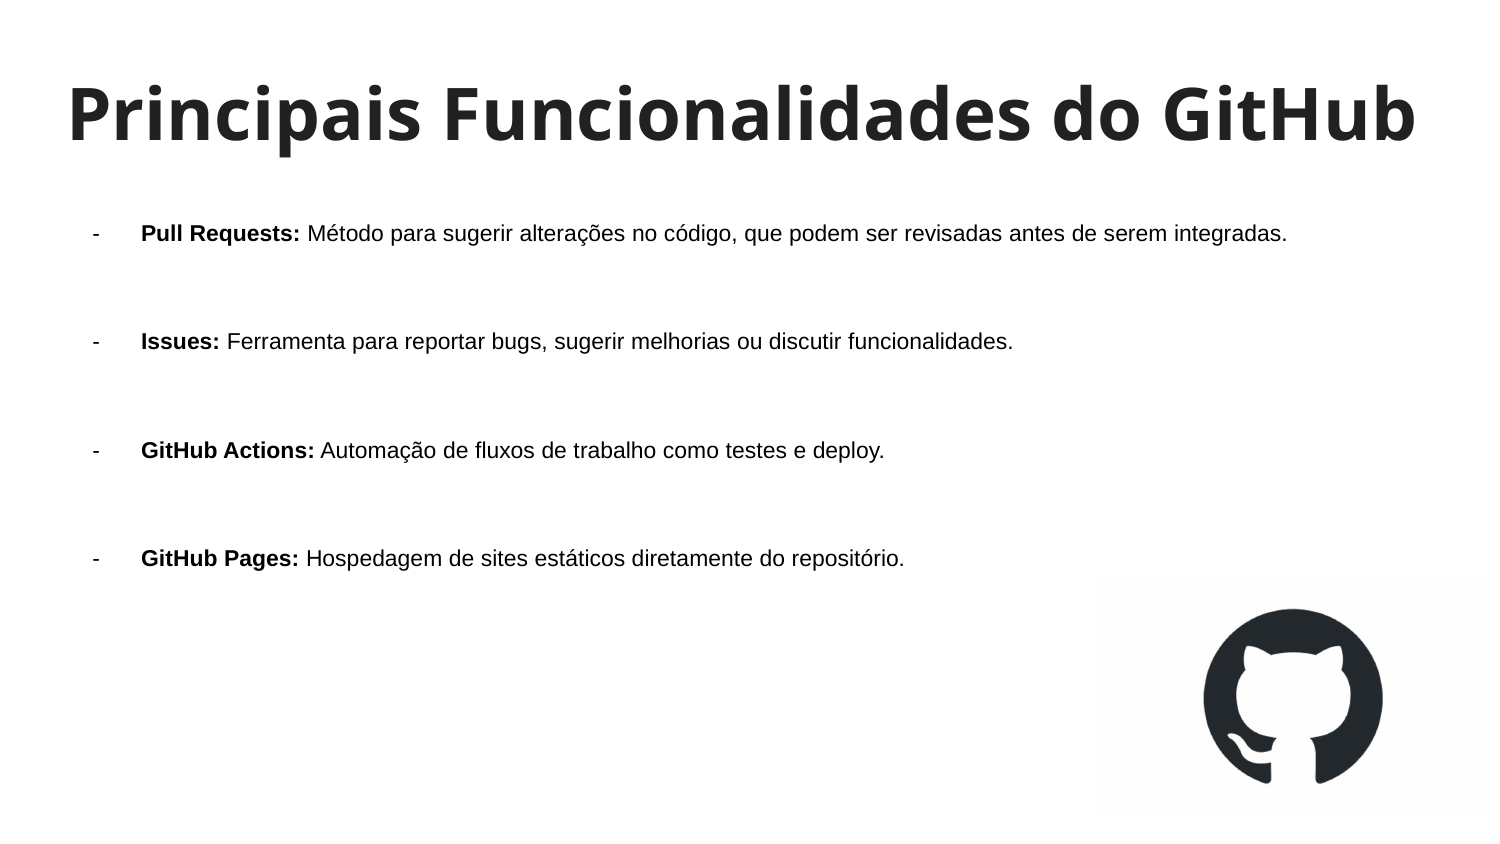

# Principais Funcionalidades do GitHub
Pull Requests: Método para sugerir alterações no código, que podem ser revisadas antes de serem integradas.
Issues: Ferramenta para reportar bugs, sugerir melhorias ou discutir funcionalidades.
GitHub Actions: Automação de fluxos de trabalho como testes e deploy.
GitHub Pages: Hospedagem de sites estáticos diretamente do repositório.